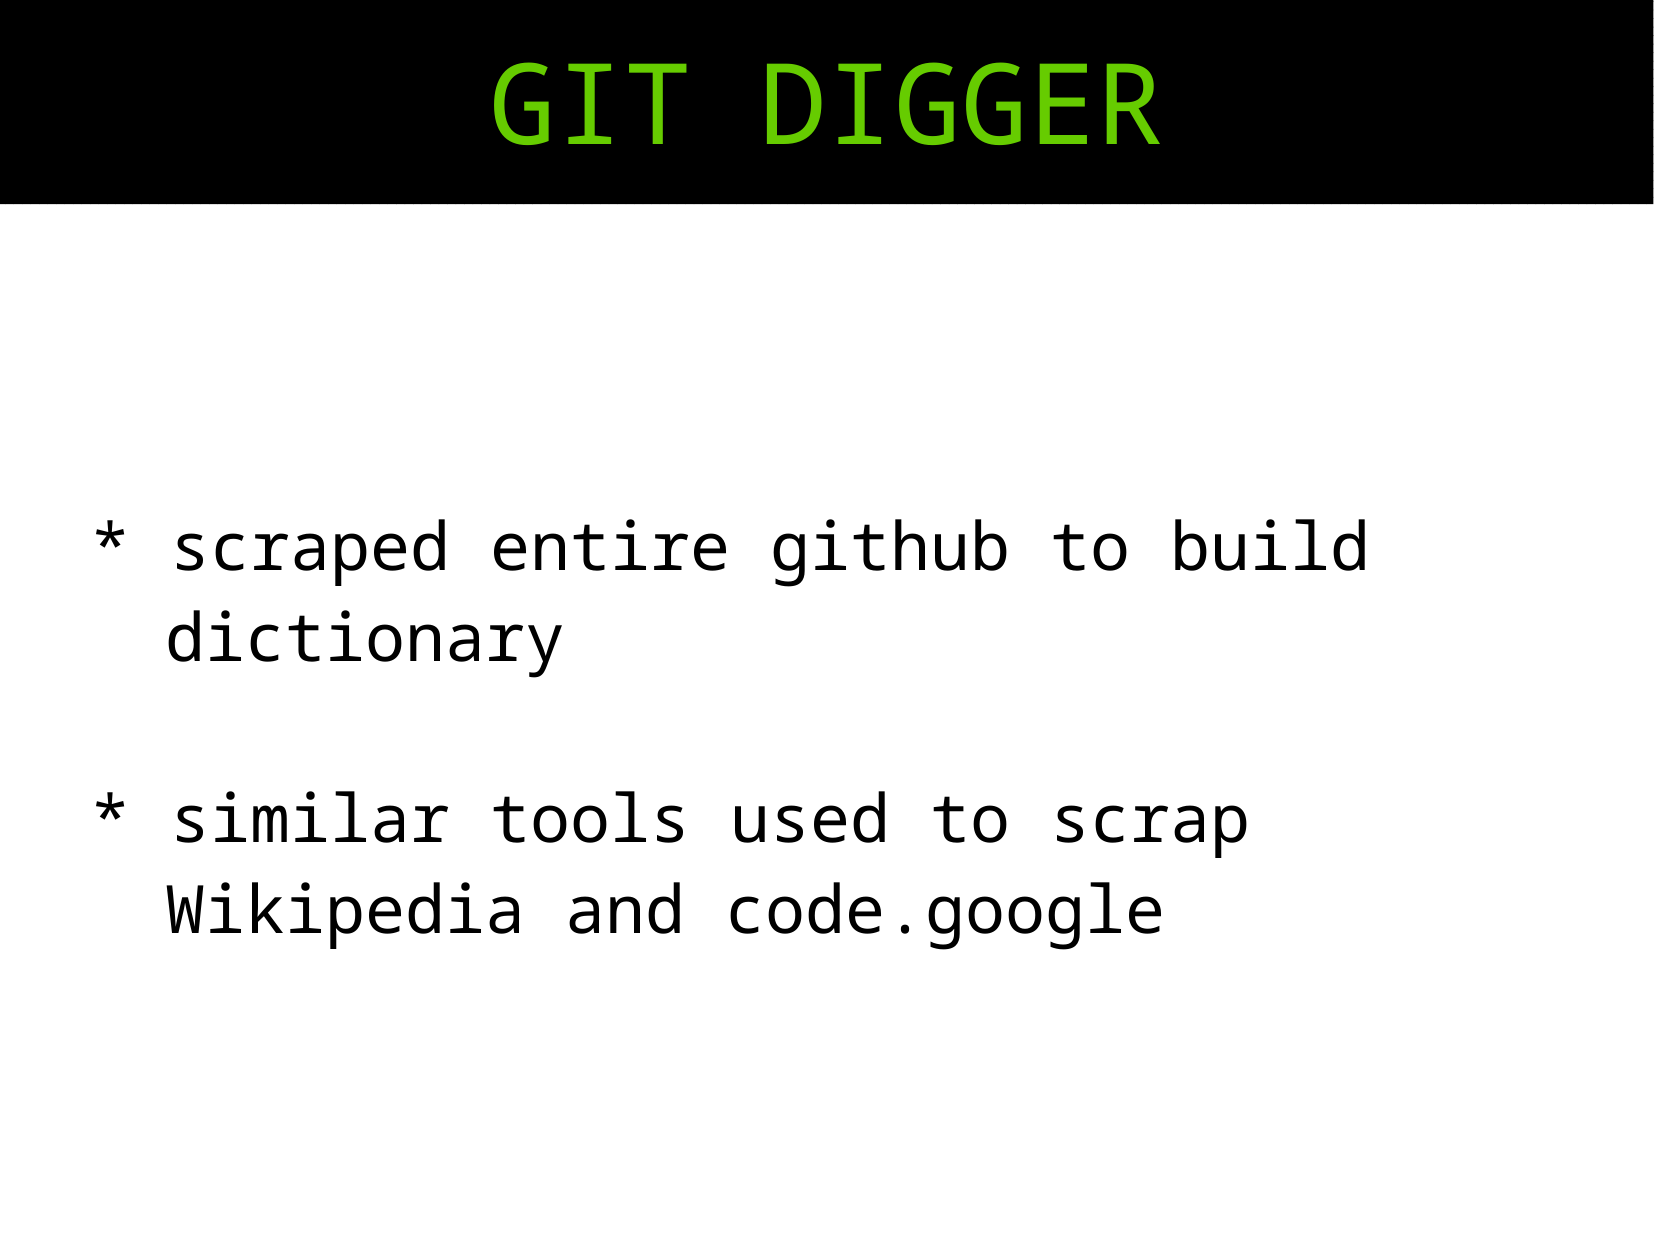

# GIT DIGGER
* scraped entire github to build
	dictionary
* similar tools used to scrap
	Wikipedia and code.google